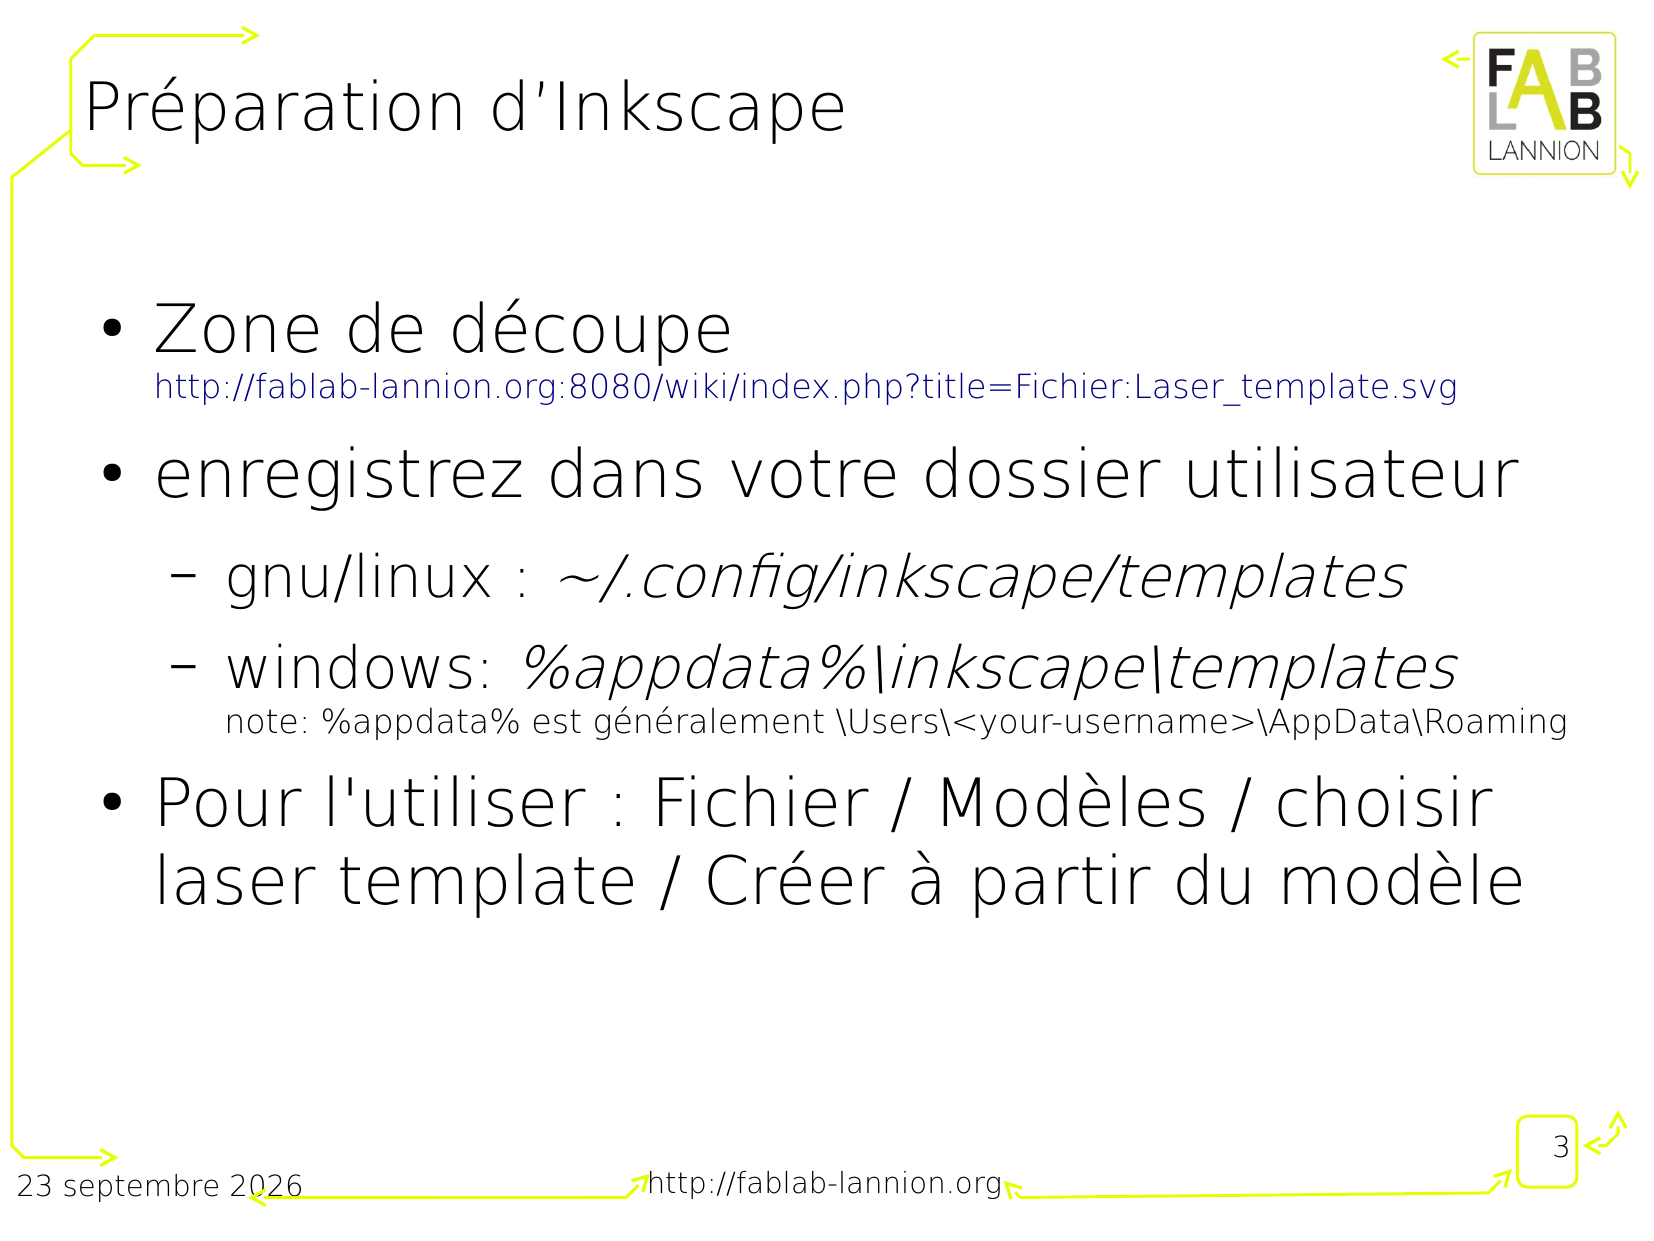

# Préparation d’Inkscape
Zone de découpe
http://fablab-lannion.org:8080/wiki/index.php?title=Fichier:Laser_template.svg
enregistrez dans votre dossier utilisateur
gnu/linux : ~/.config/inkscape/templates
windows: %appdata%\inkscape\templates
note: %appdata% est généralement \Users\<your-username>\AppData\Roaming
Pour l'utiliser : Fichier / Modèles / choisir laser template / Créer à partir du modèle
3